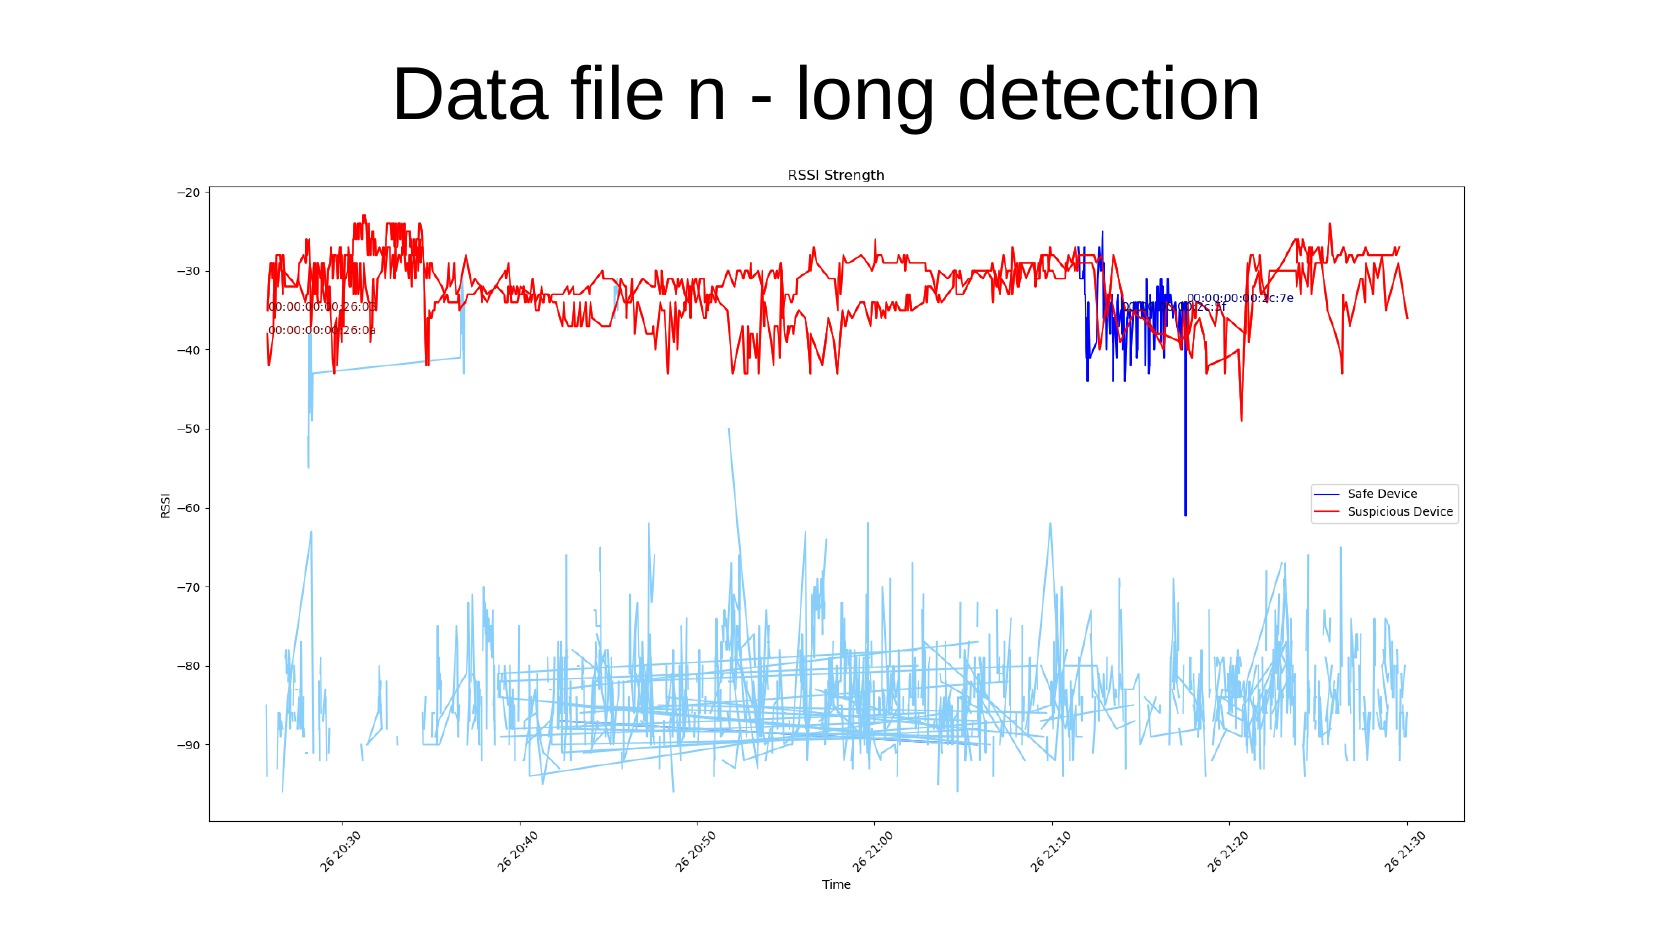

# Data file n - long detection